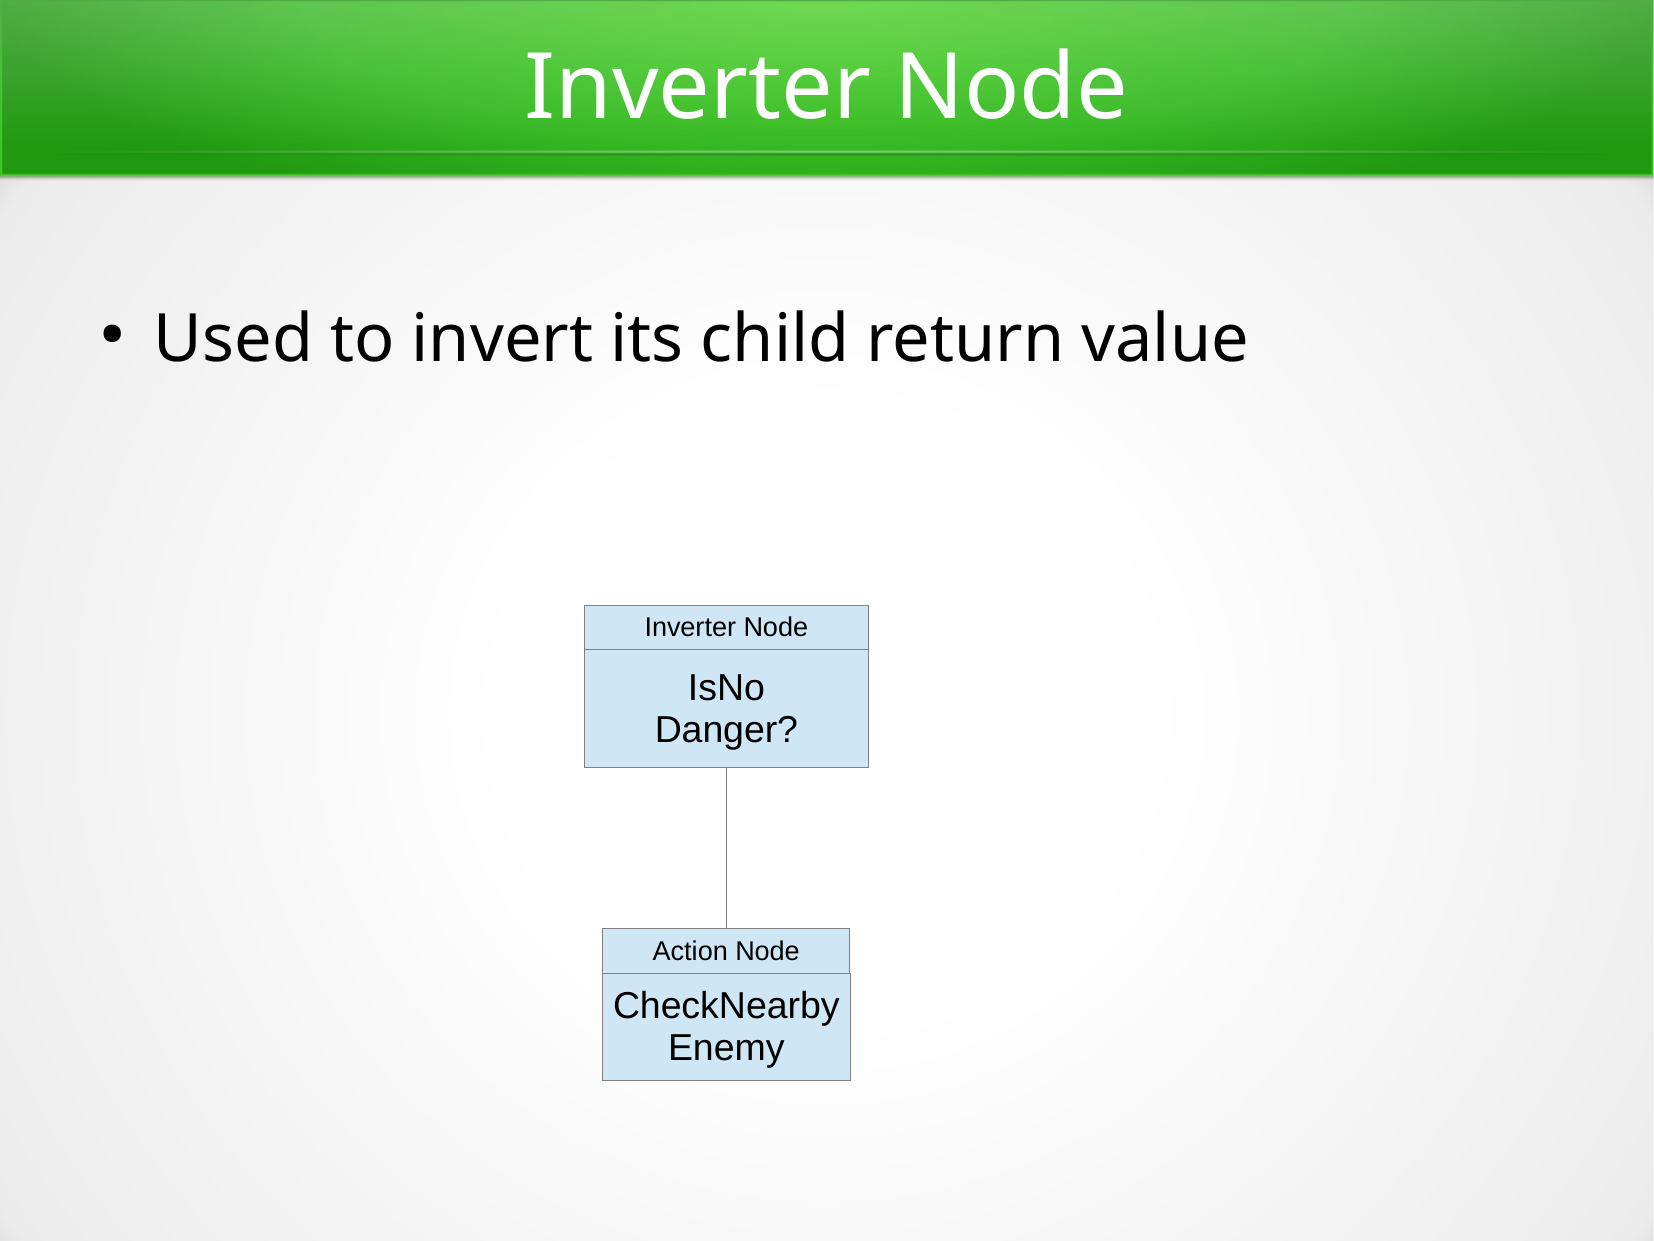

# Inverter Node
Used to invert its child return value
Inverter Node
IsNo
Danger?
Action Node
CheckNearby
Enemy